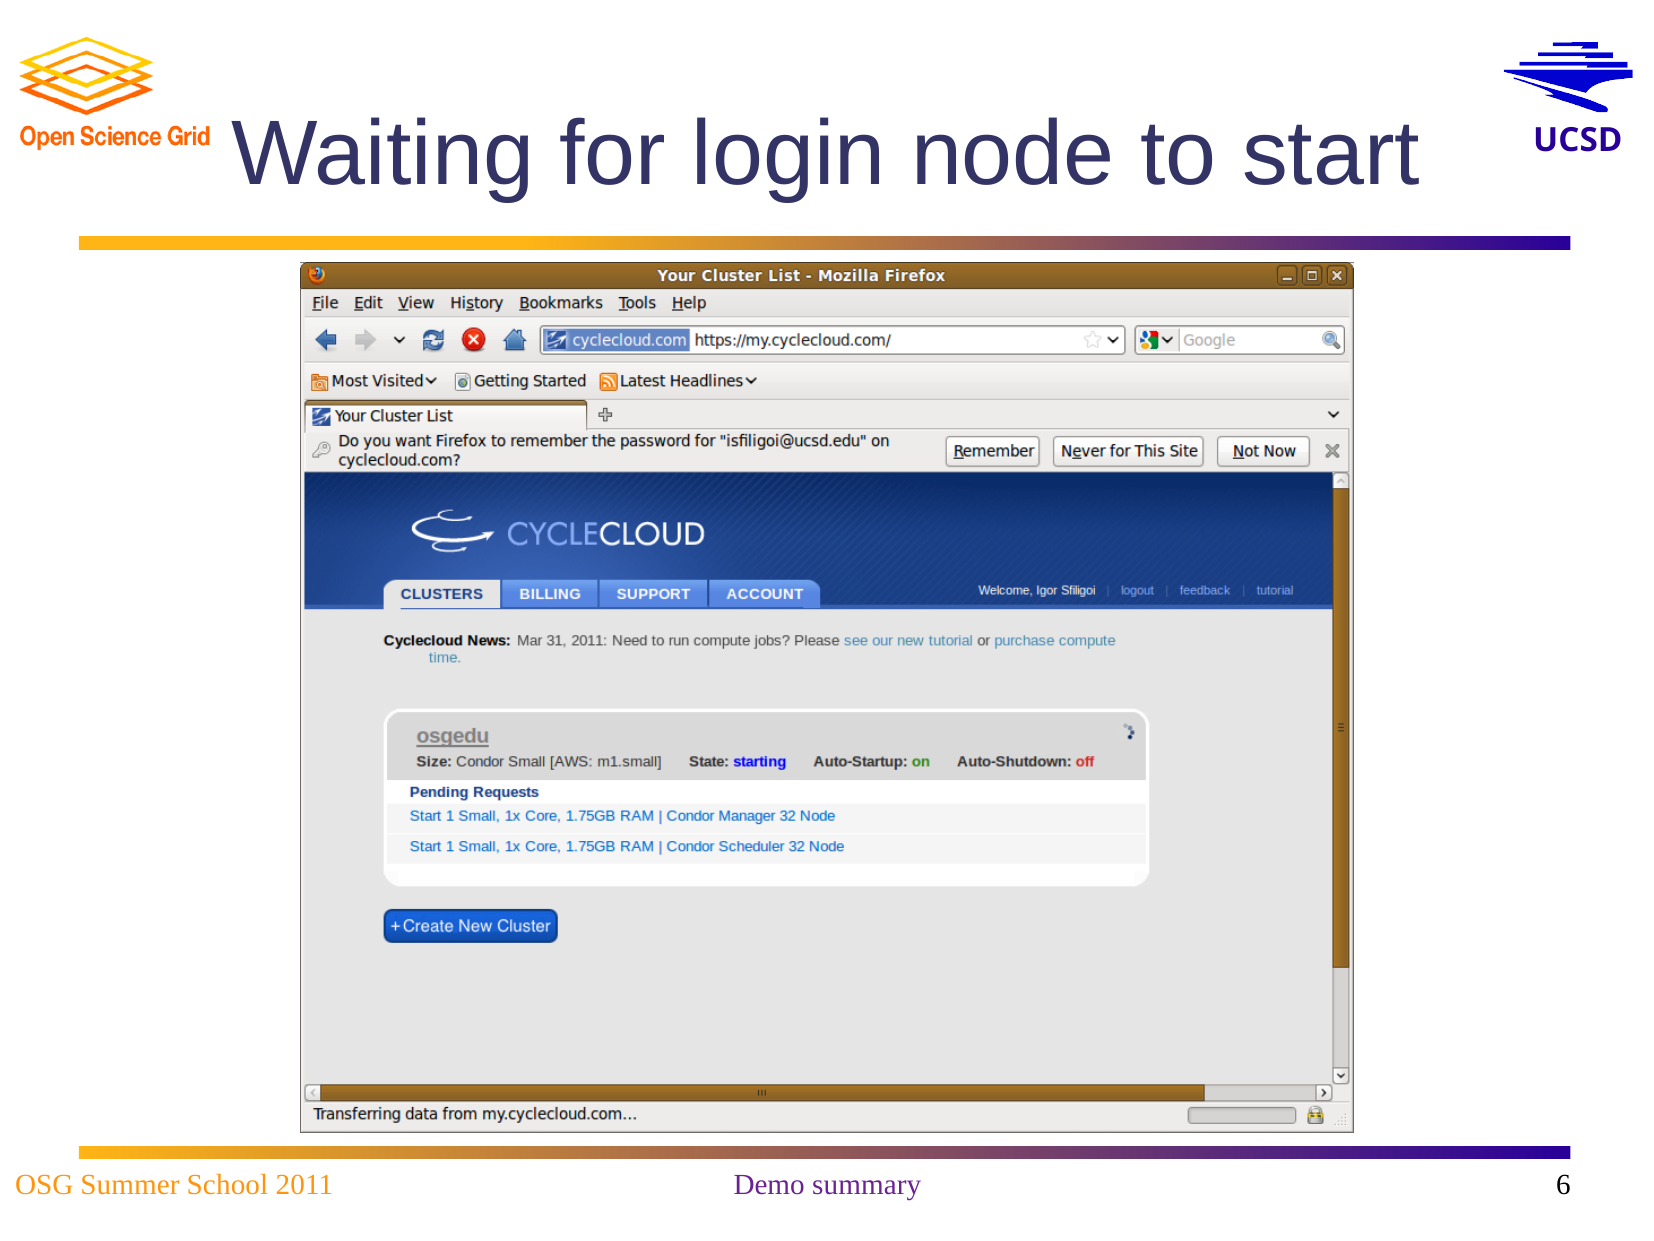

# Waiting for login node to start
OSG Summer School 2011
Demo summary
6